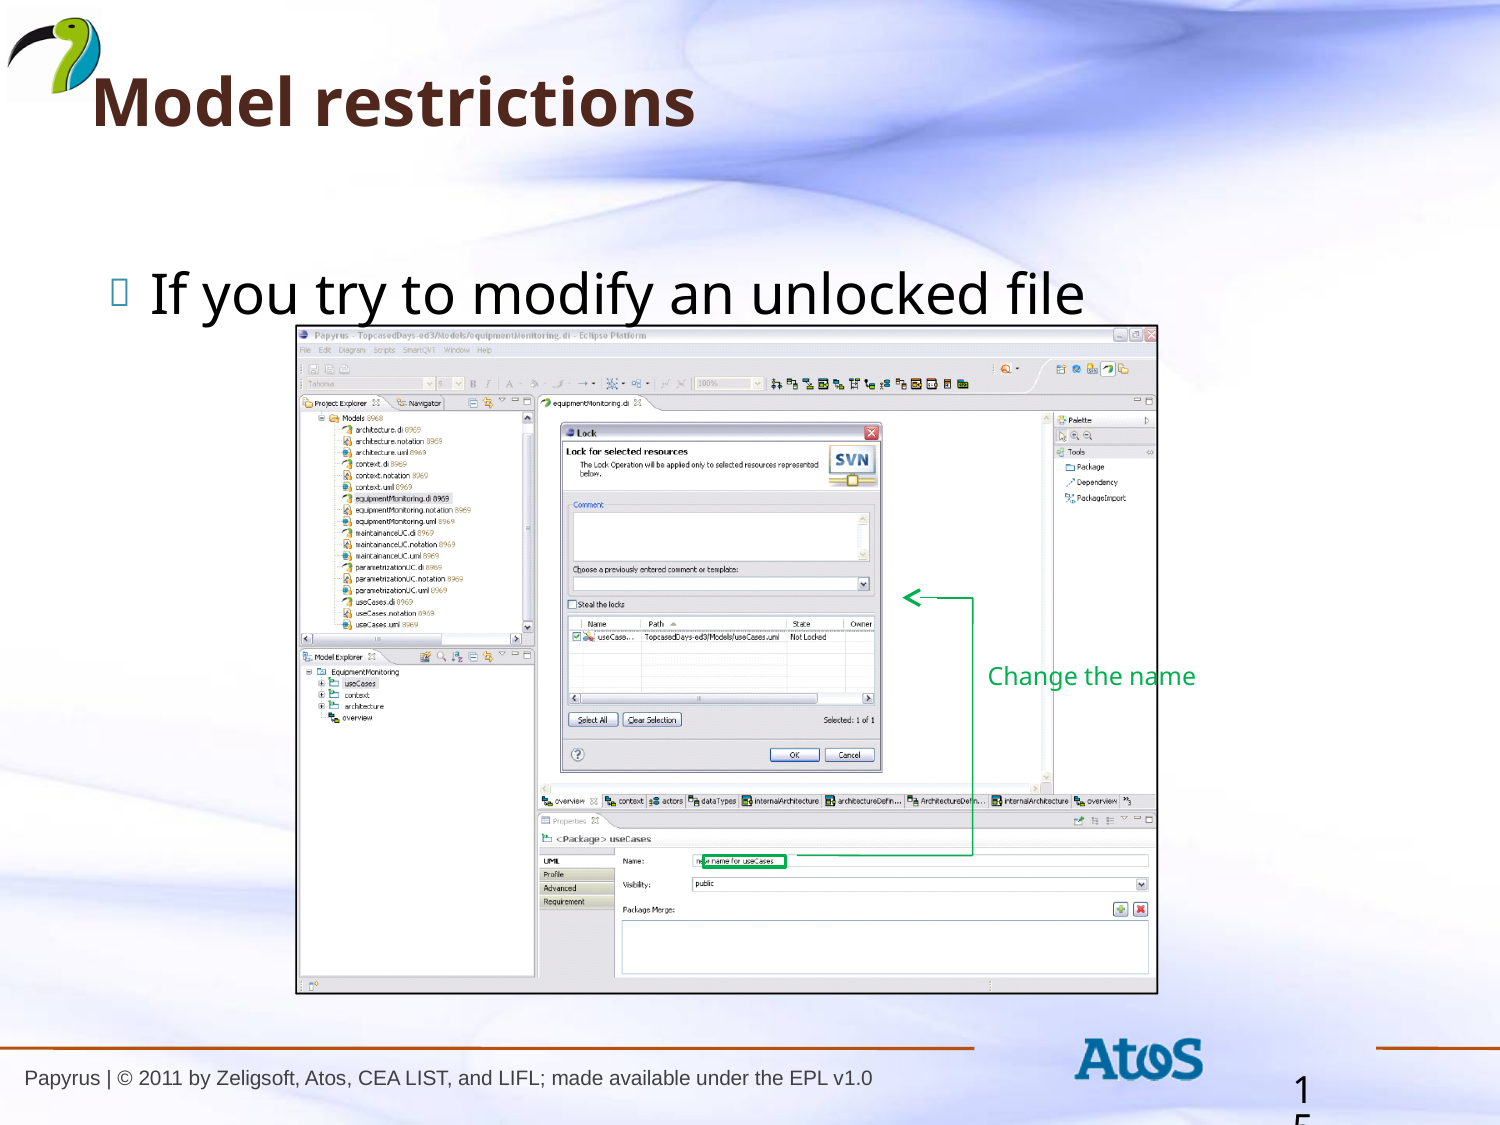

Model restrictions
# If you try to modify an unlocked file
Change the name